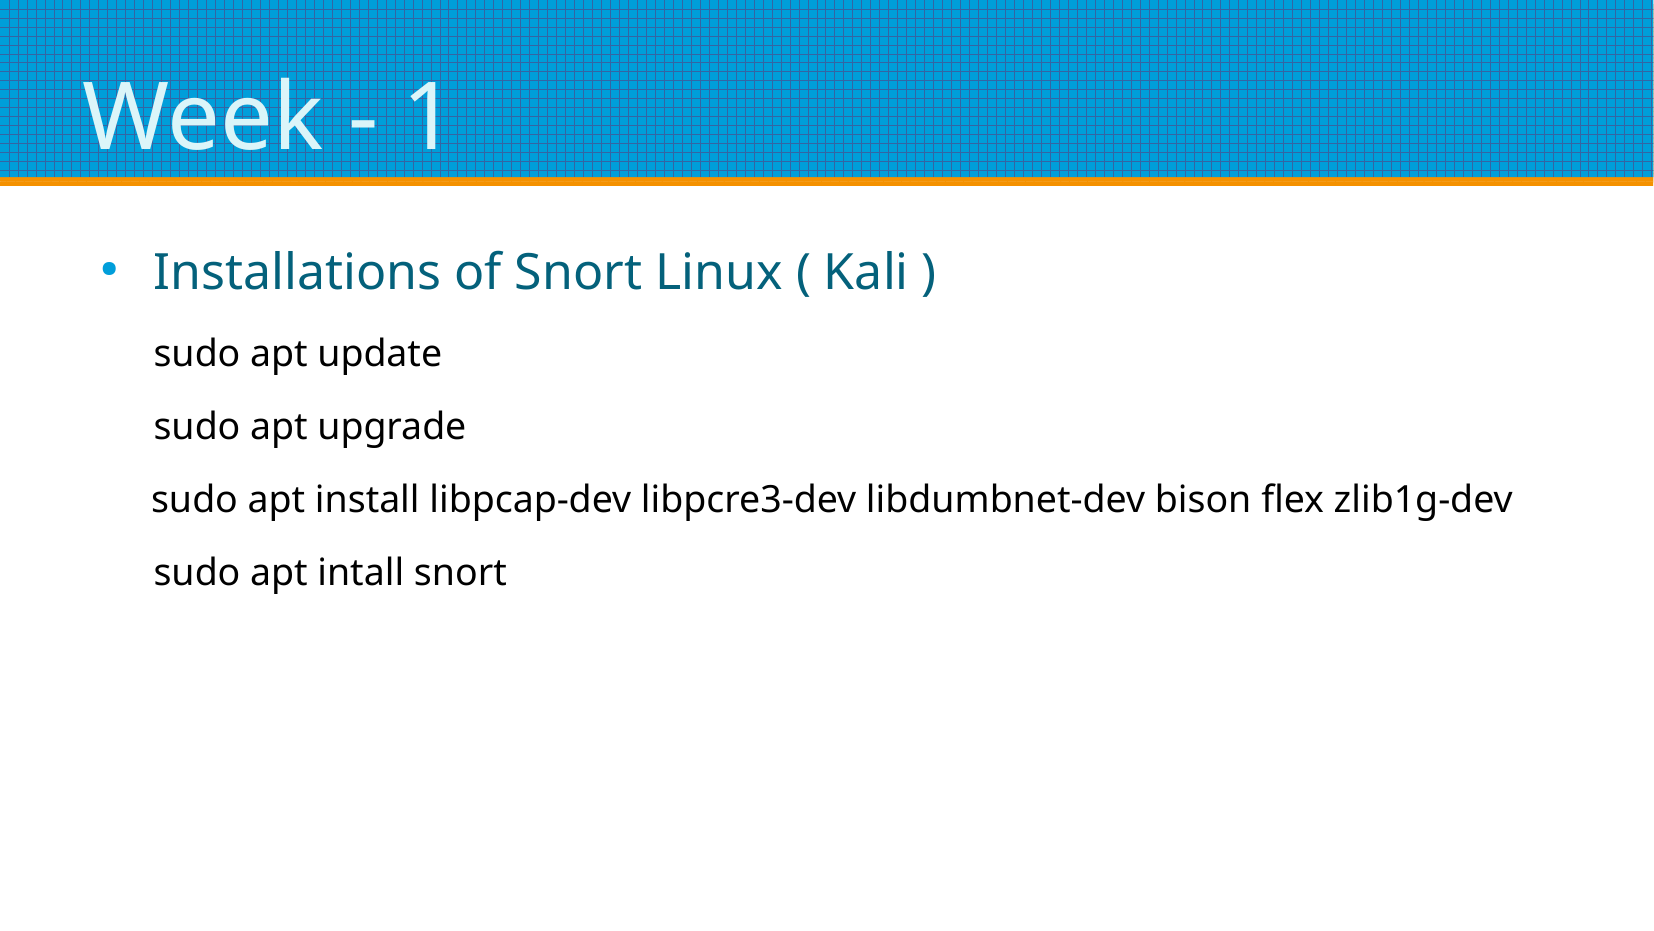

# Week - 1
Installations of Snort Linux ( Kali )
sudo apt update
sudo apt upgrade
 sudo apt install libpcap-dev libpcre3-dev libdumbnet-dev bison flex zlib1g-dev
sudo apt intall snort